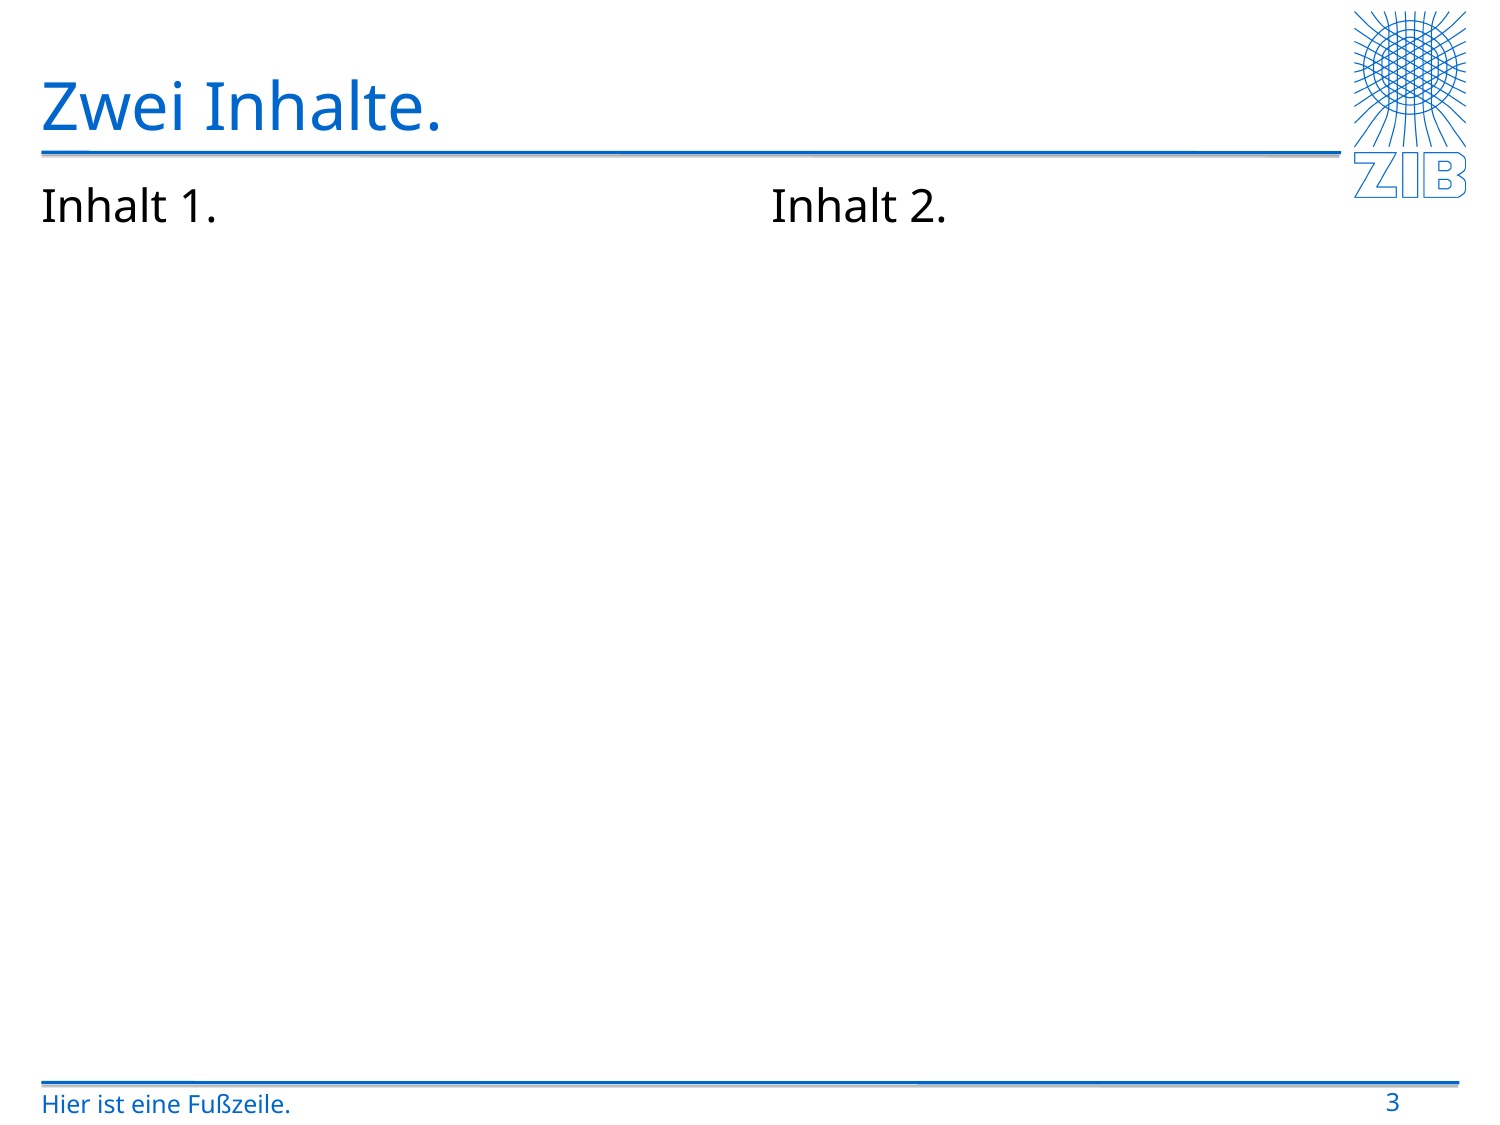

# Zwei Inhalte.
Inhalt 1.
Inhalt 2.
Hier ist eine Fußzeile.